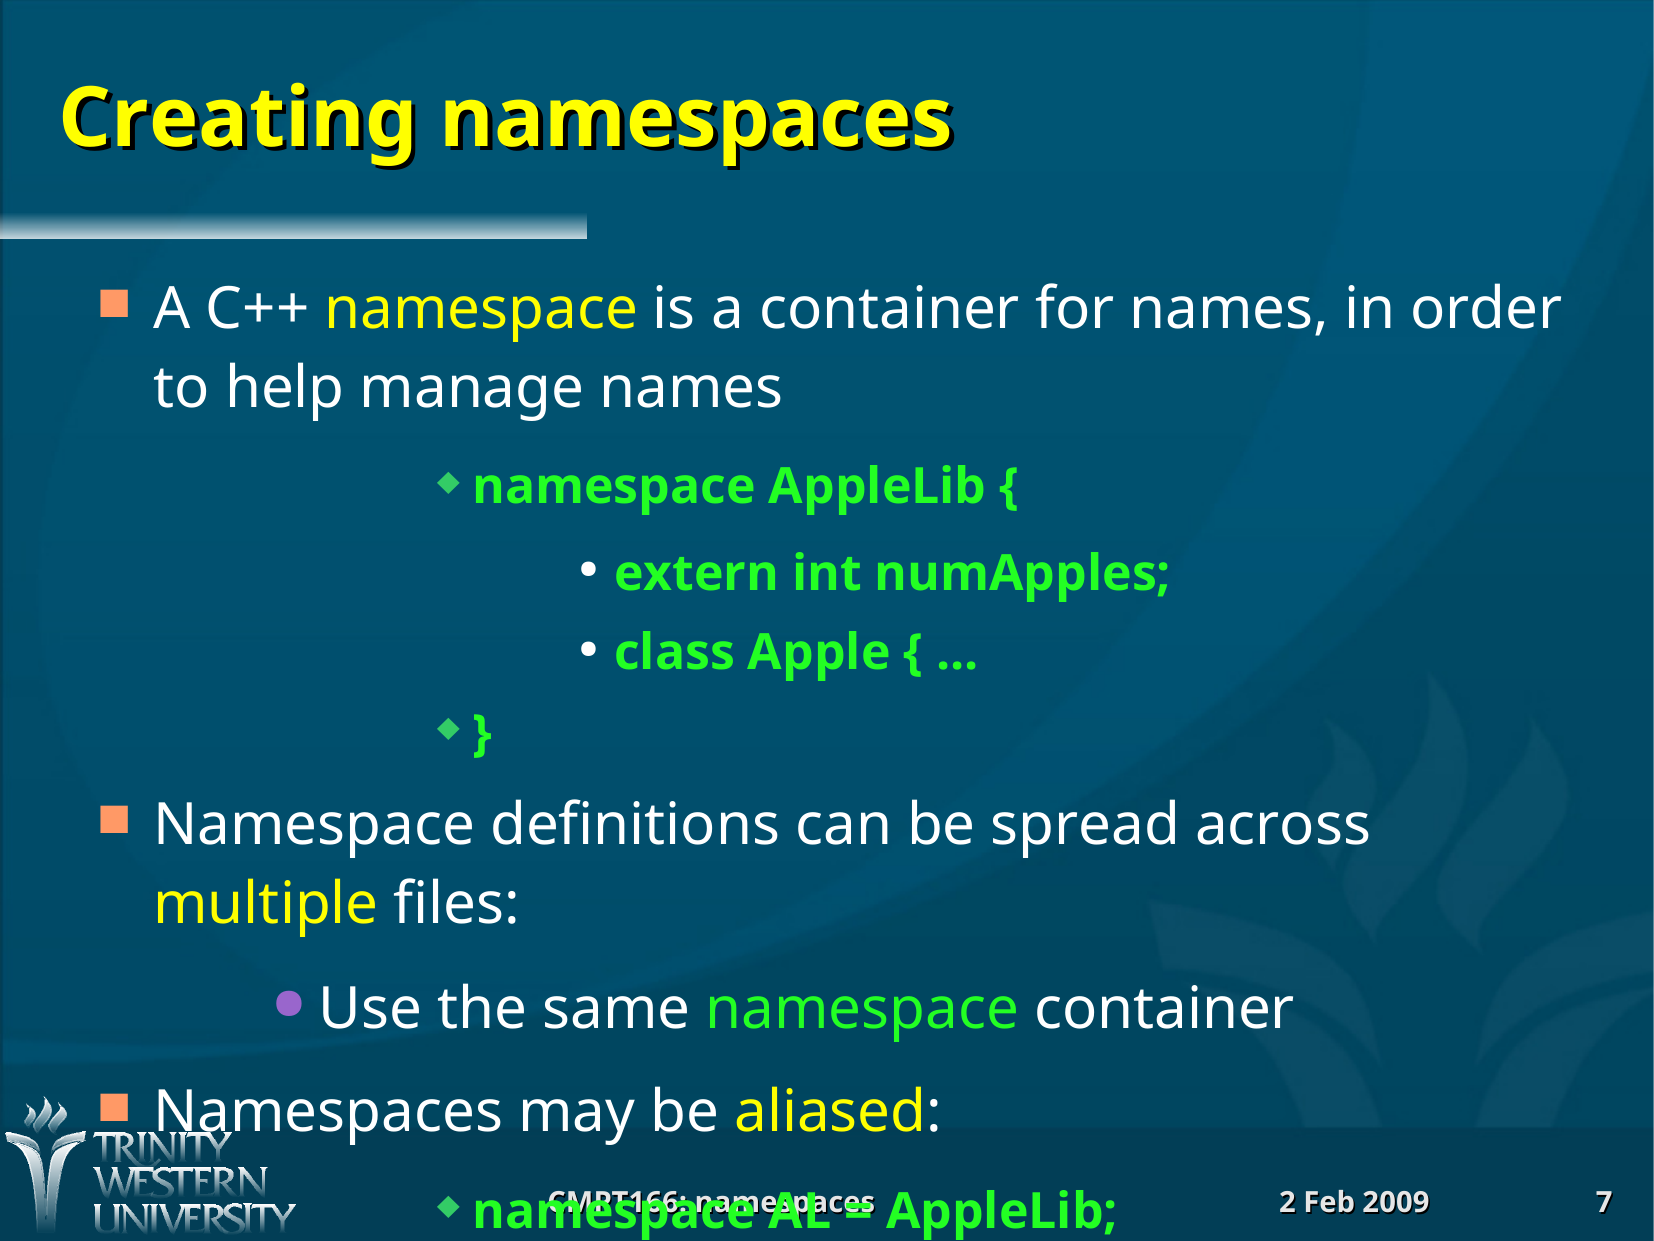

# Creating namespaces
A C++ namespace is a container for names, in order to help manage names
namespace AppleLib {
extern int numApples;
class Apple { ...
}
Namespace definitions can be spread across multiple files:
Use the same namespace container
Namespaces may be aliased:
namespace AL = AppleLib;
CMPT166: namespaces
2 Feb 2009
7